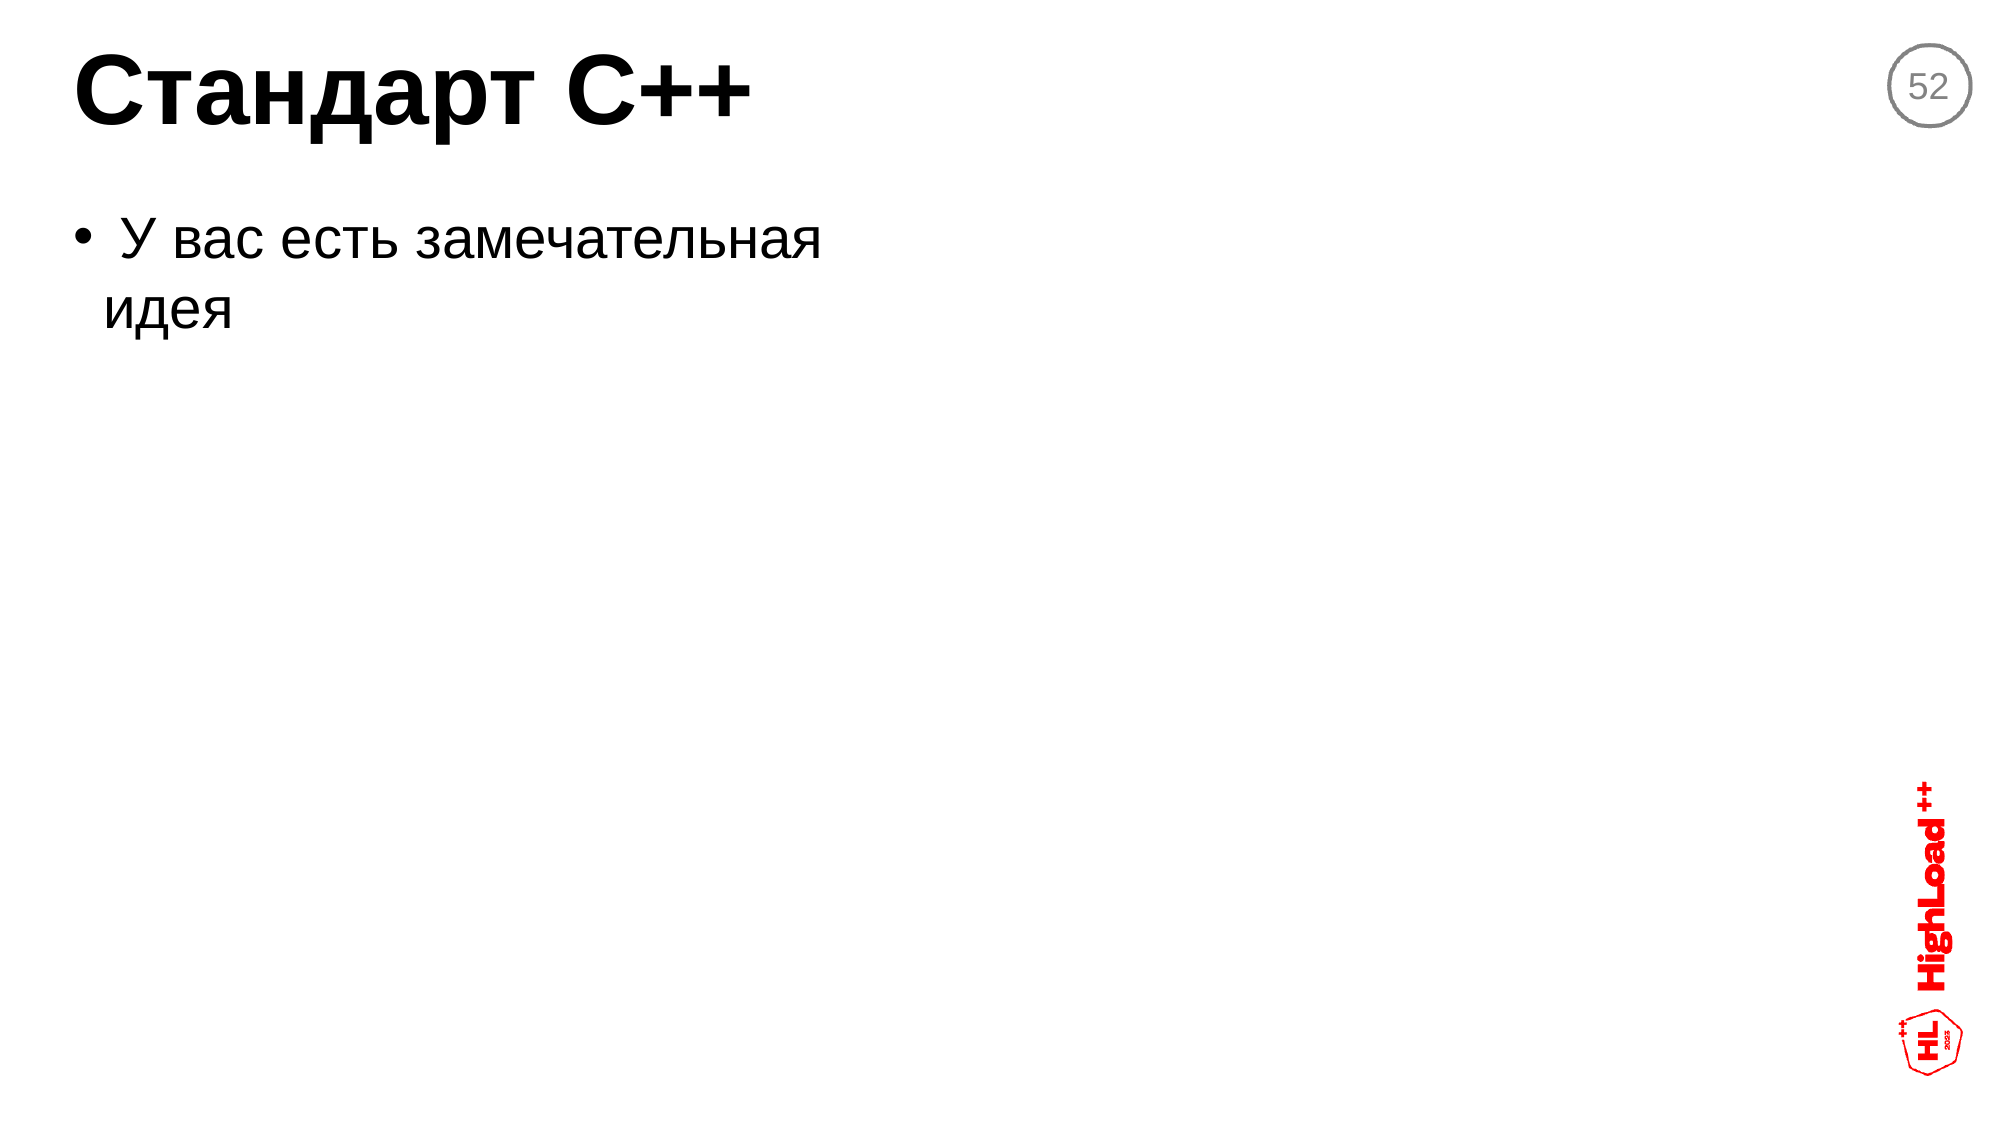

# Стандарт C++
52
 У вас есть замечательная идея